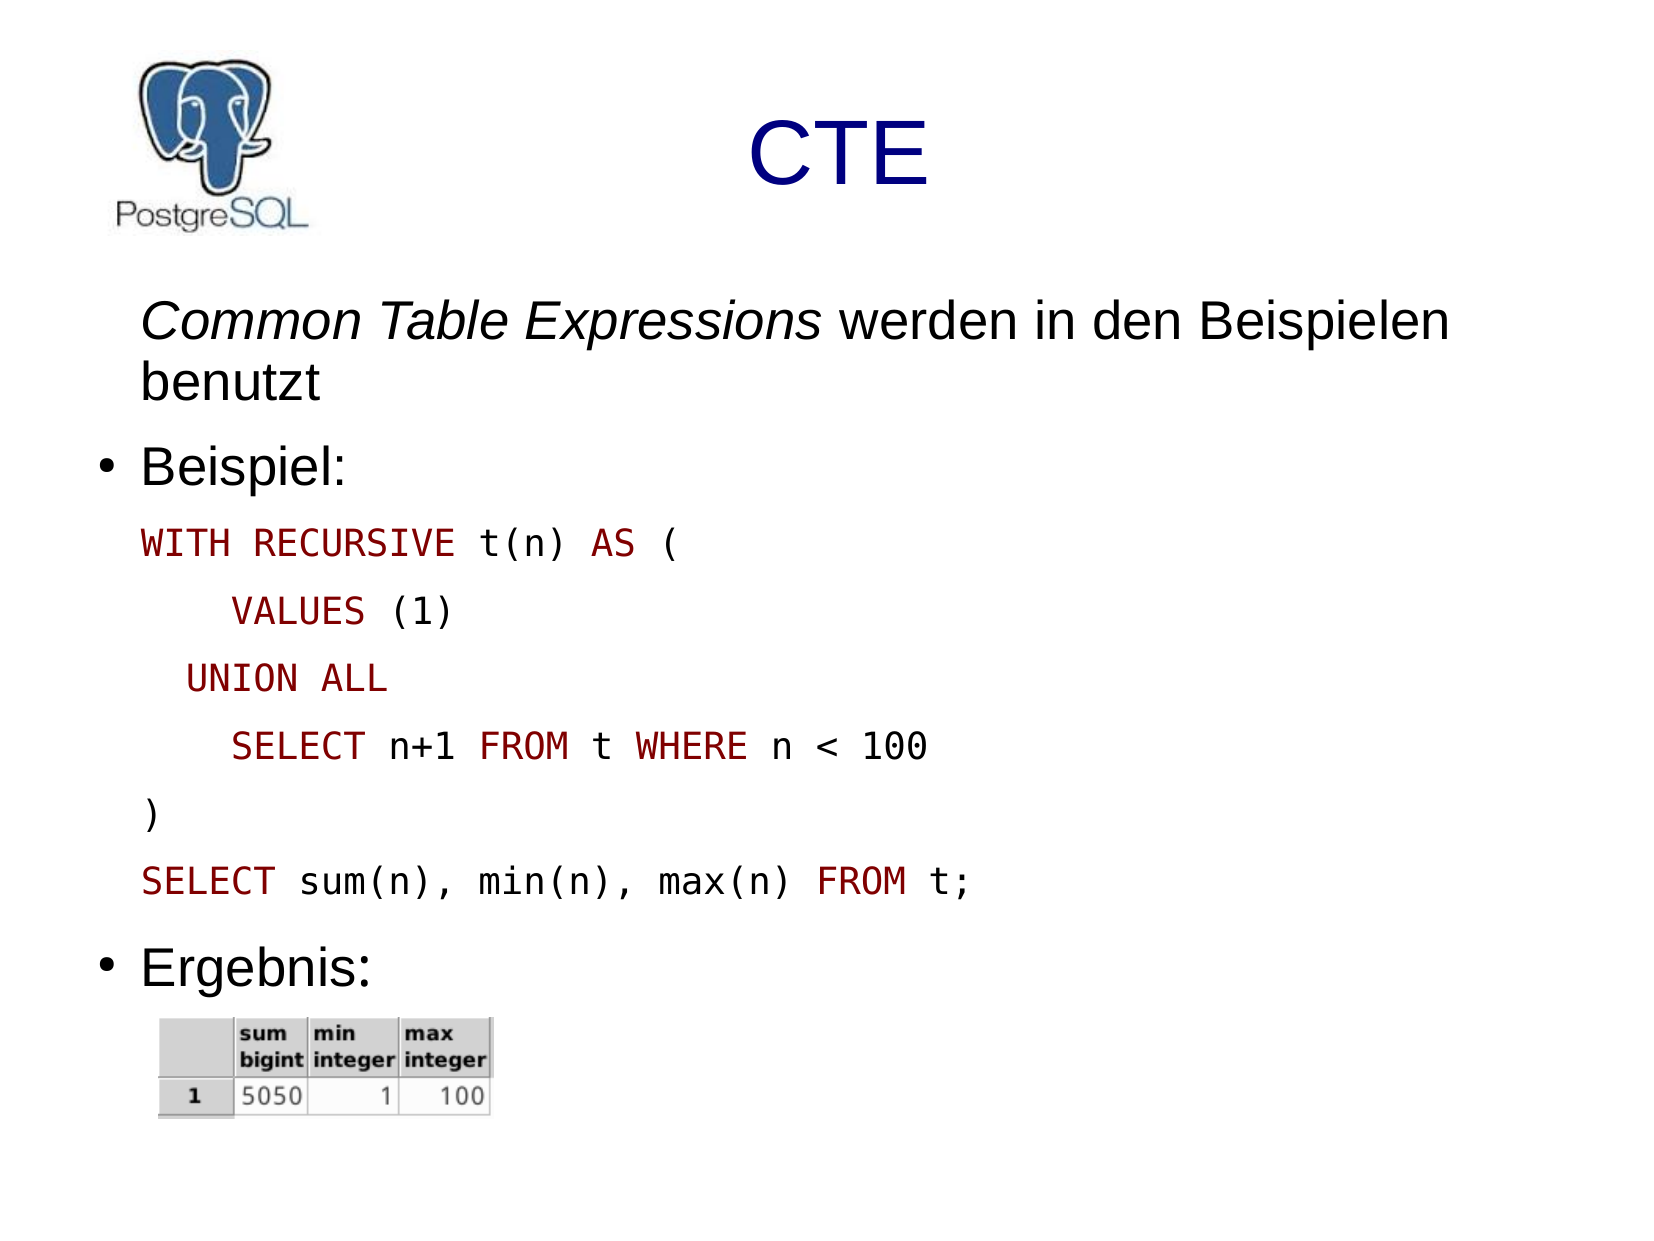

# CTE
Common Table Expressions werden in den Beispielen benutzt
Beispiel:
WITH RECURSIVE t(n) AS (
 VALUES (1)
 UNION ALL
 SELECT n+1 FROM t WHERE n < 100
)
SELECT sum(n), min(n), max(n) FROM t;
Ergebnis: